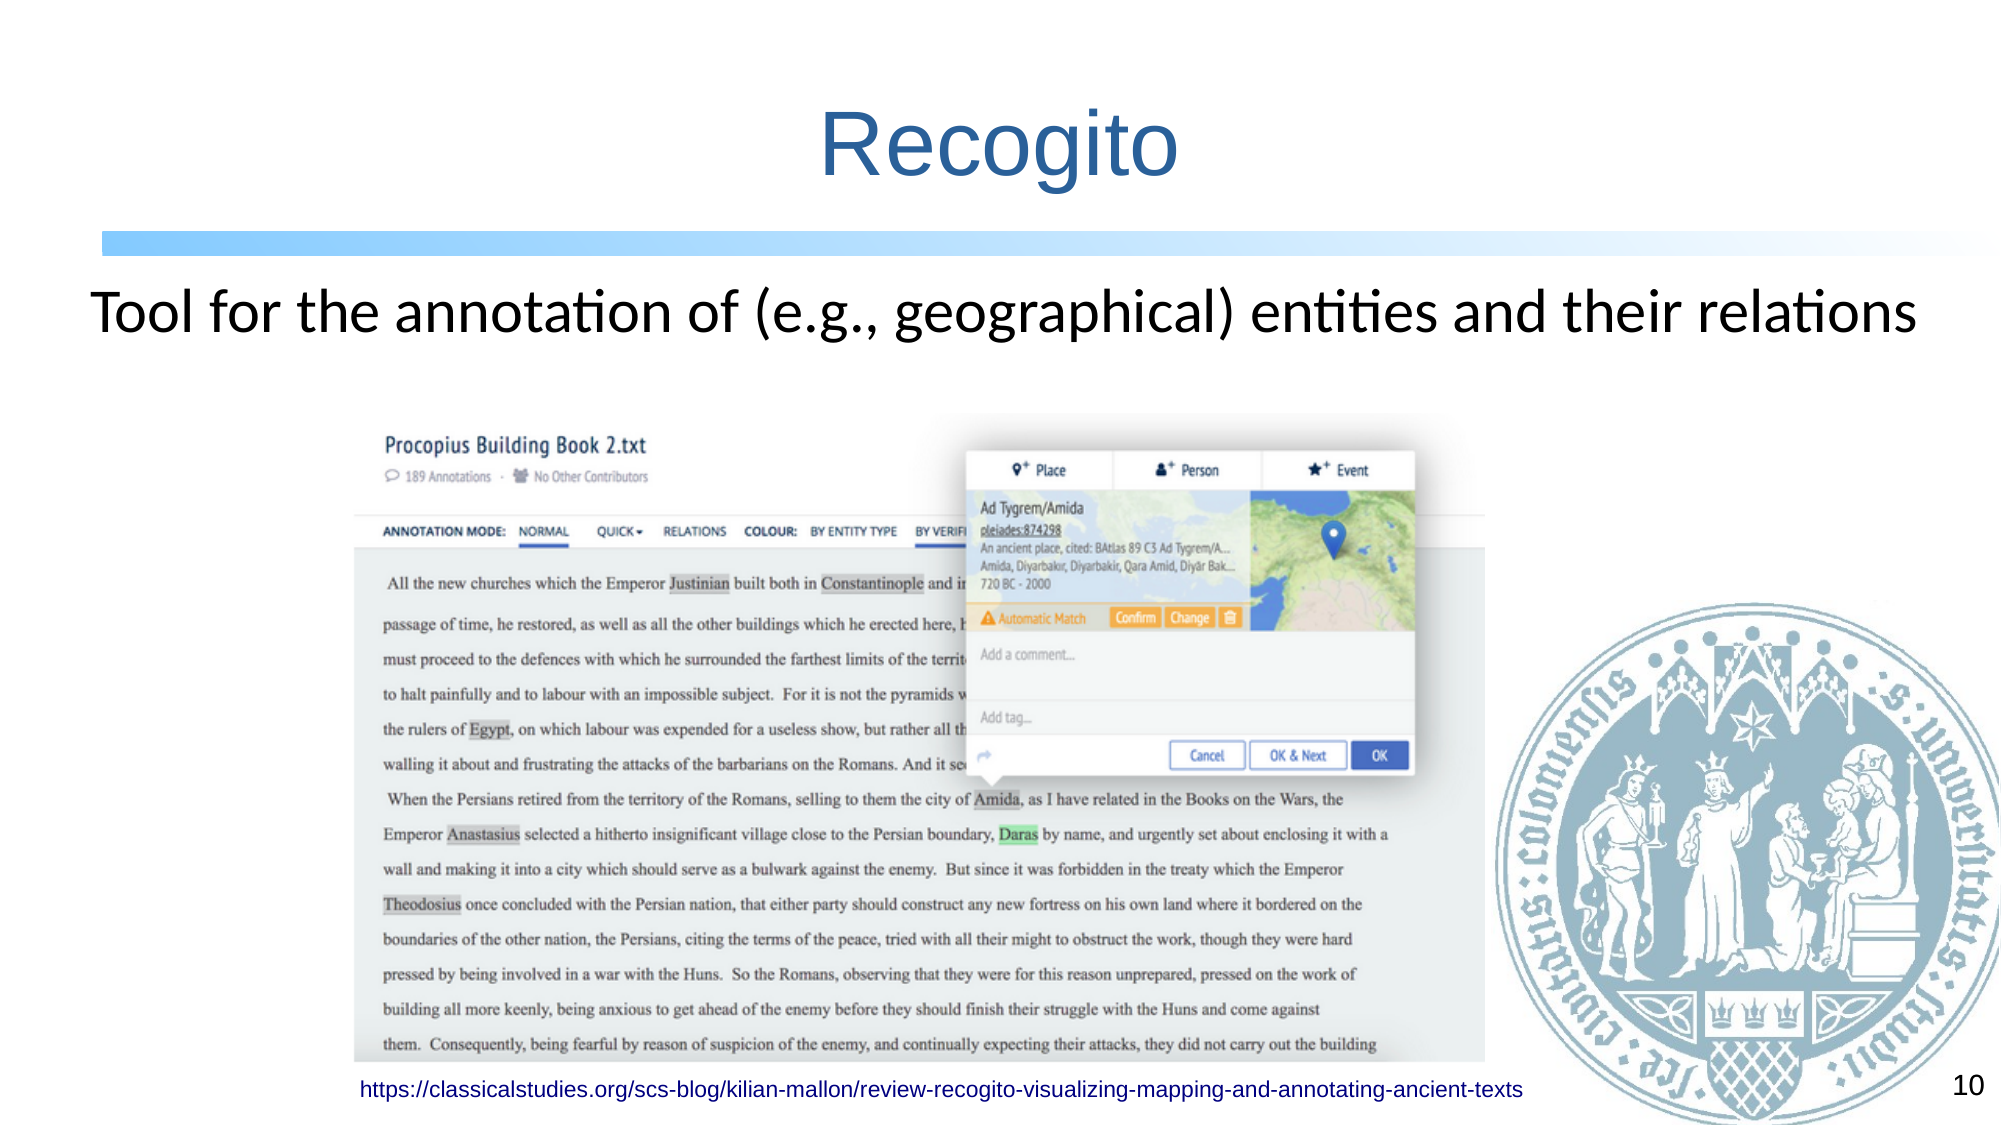

# Recogito
Tool for the annotation of (e.g., geographical) entities and their relations
https://classicalstudies.org/scs-blog/kilian-mallon/review-recogito-visualizing-mapping-and-annotating-ancient-texts